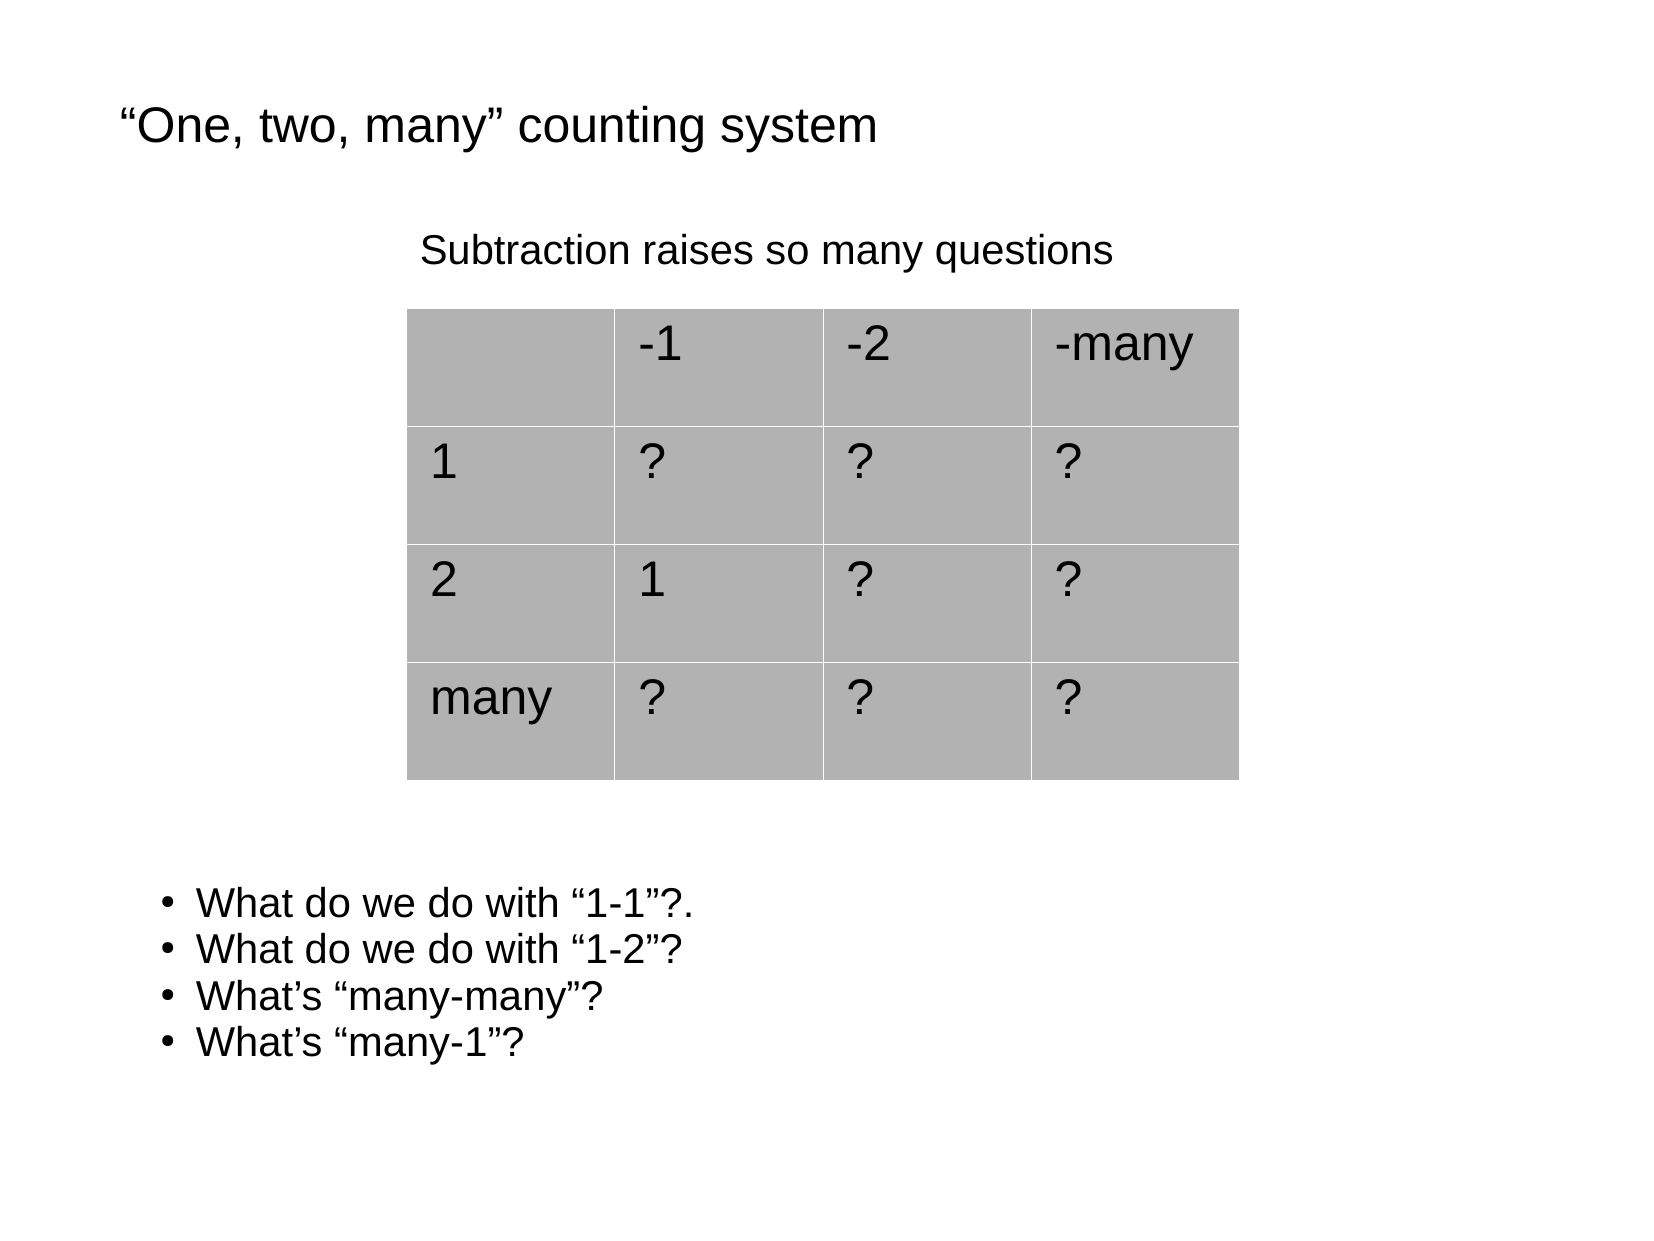

“One, two, many” counting system
Subtraction raises so many questions
| | -1 | -2 | -many |
| --- | --- | --- | --- |
| 1 | ? | ? | ? |
| 2 | 1 | ? | ? |
| many | ? | ? | ? |
What do we do with “1-1”?.
What do we do with “1-2”?
What’s “many-many”?
What’s “many-1”?